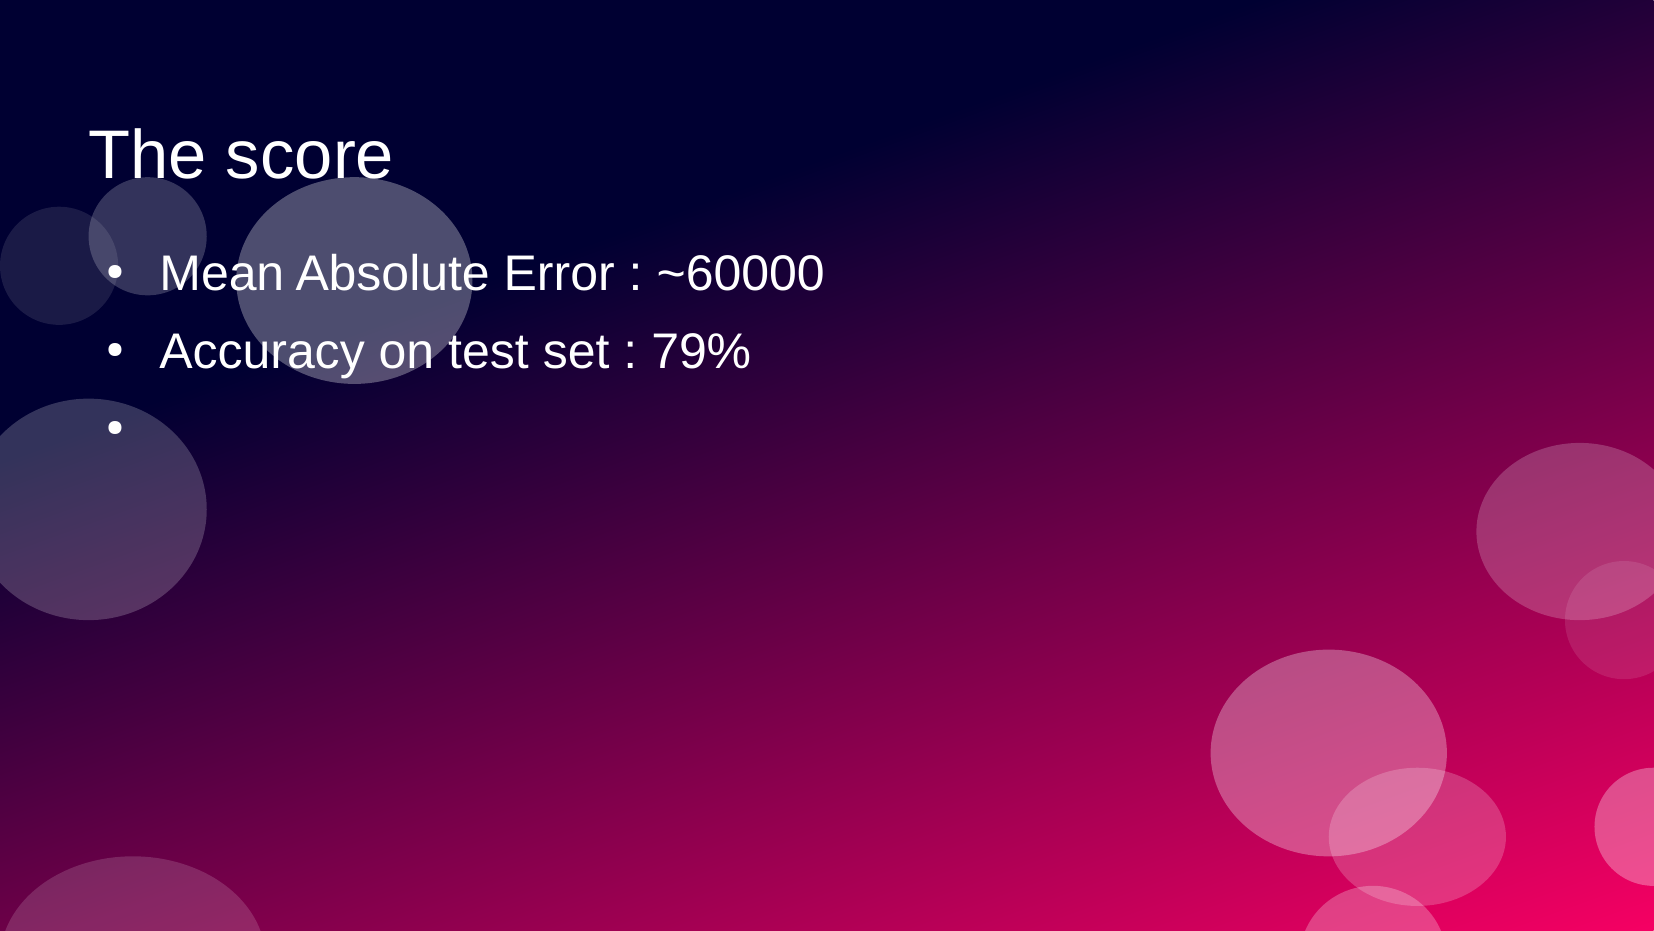

The score
# Mean Absolute Error : ~60000
Accuracy on test set : 79%